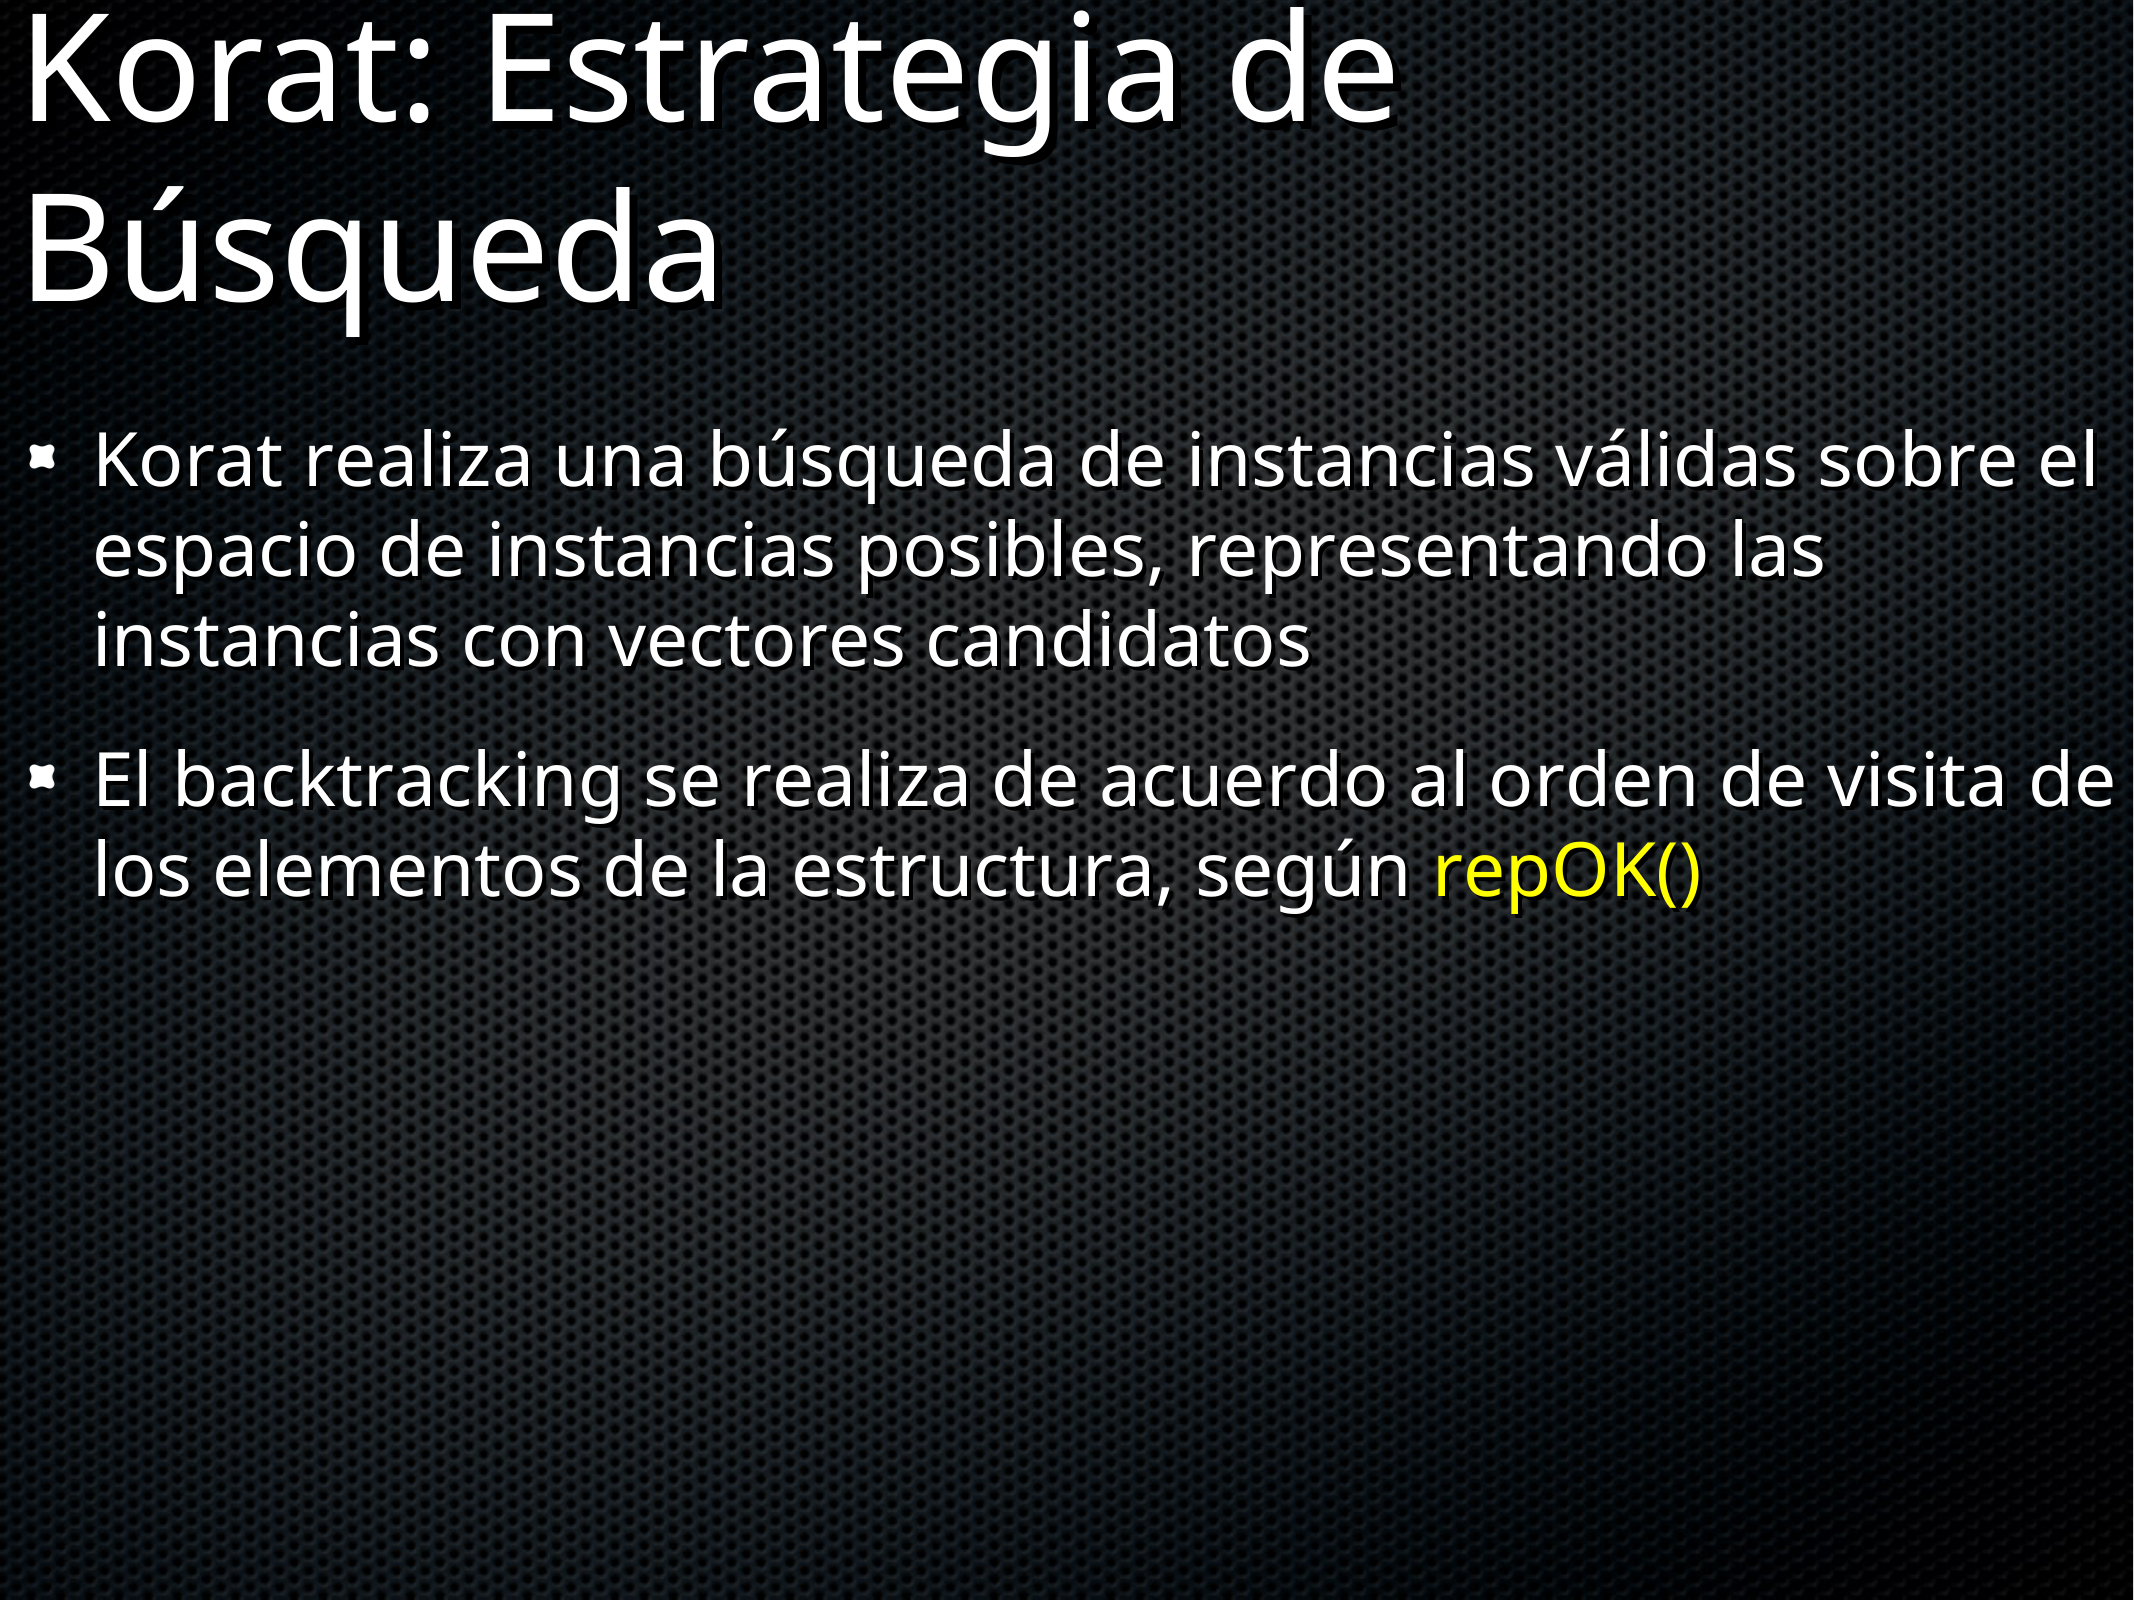

# Korat: Estrategia de Búsqueda
Korat realiza una búsqueda de instancias válidas sobre el espacio de instancias posibles, representando las instancias con vectores candidatos
El backtracking se realiza de acuerdo al orden de visita de los elementos de la estructura, según repOK()